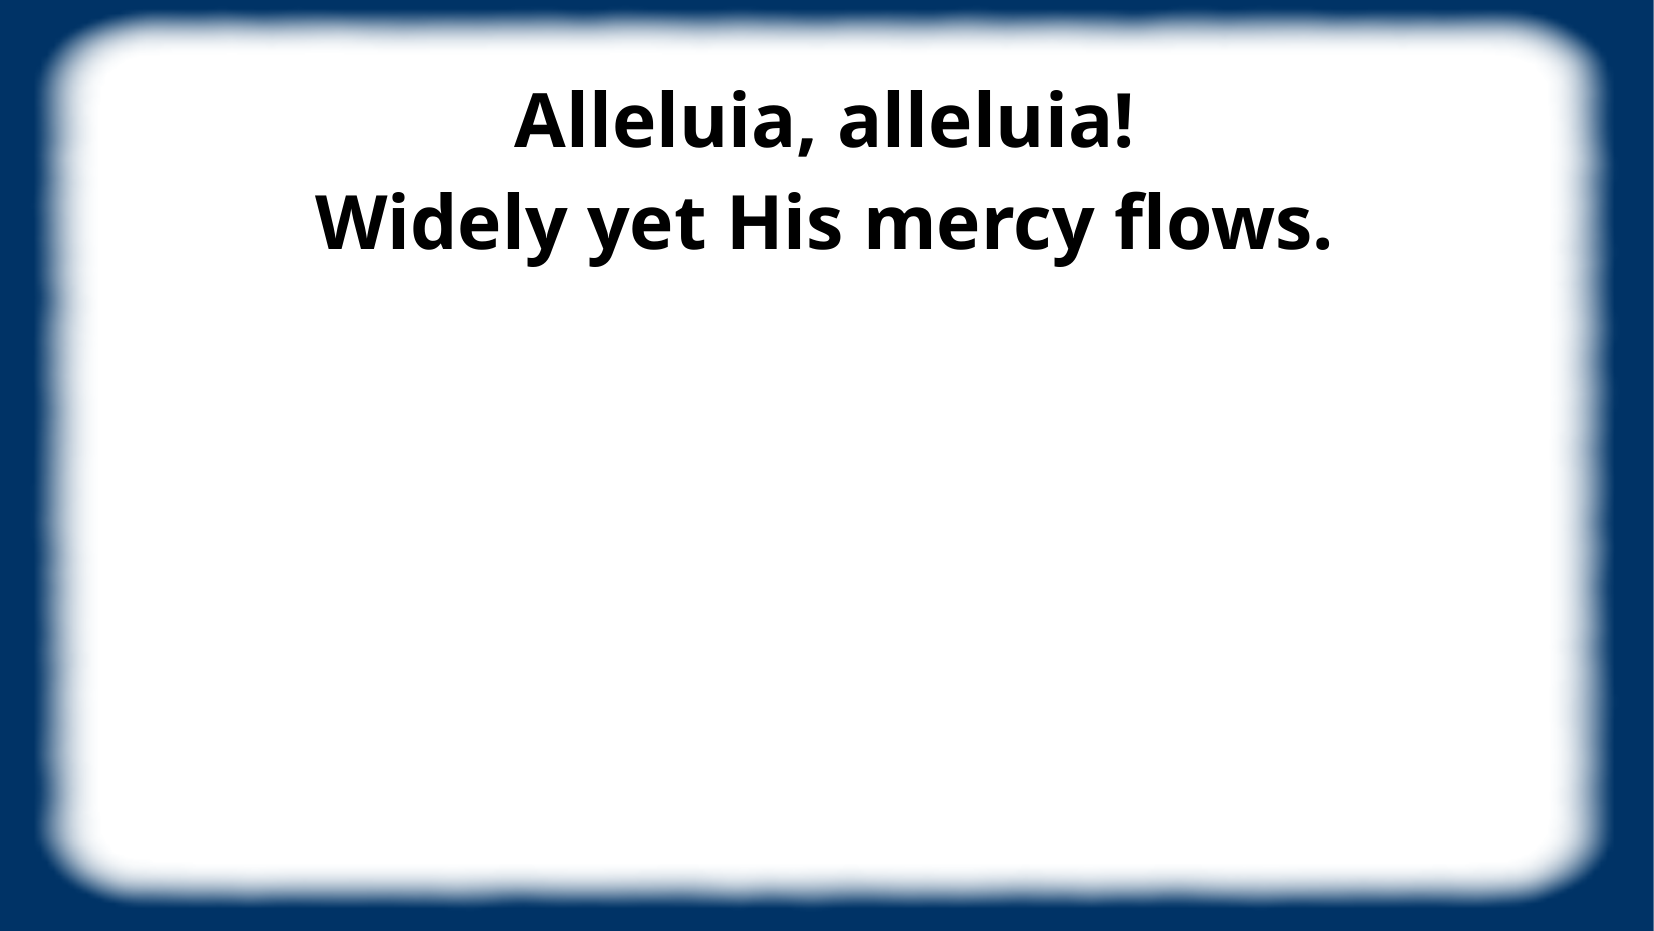

Alleluia, alleluia!
Widely yet His mercy flows.